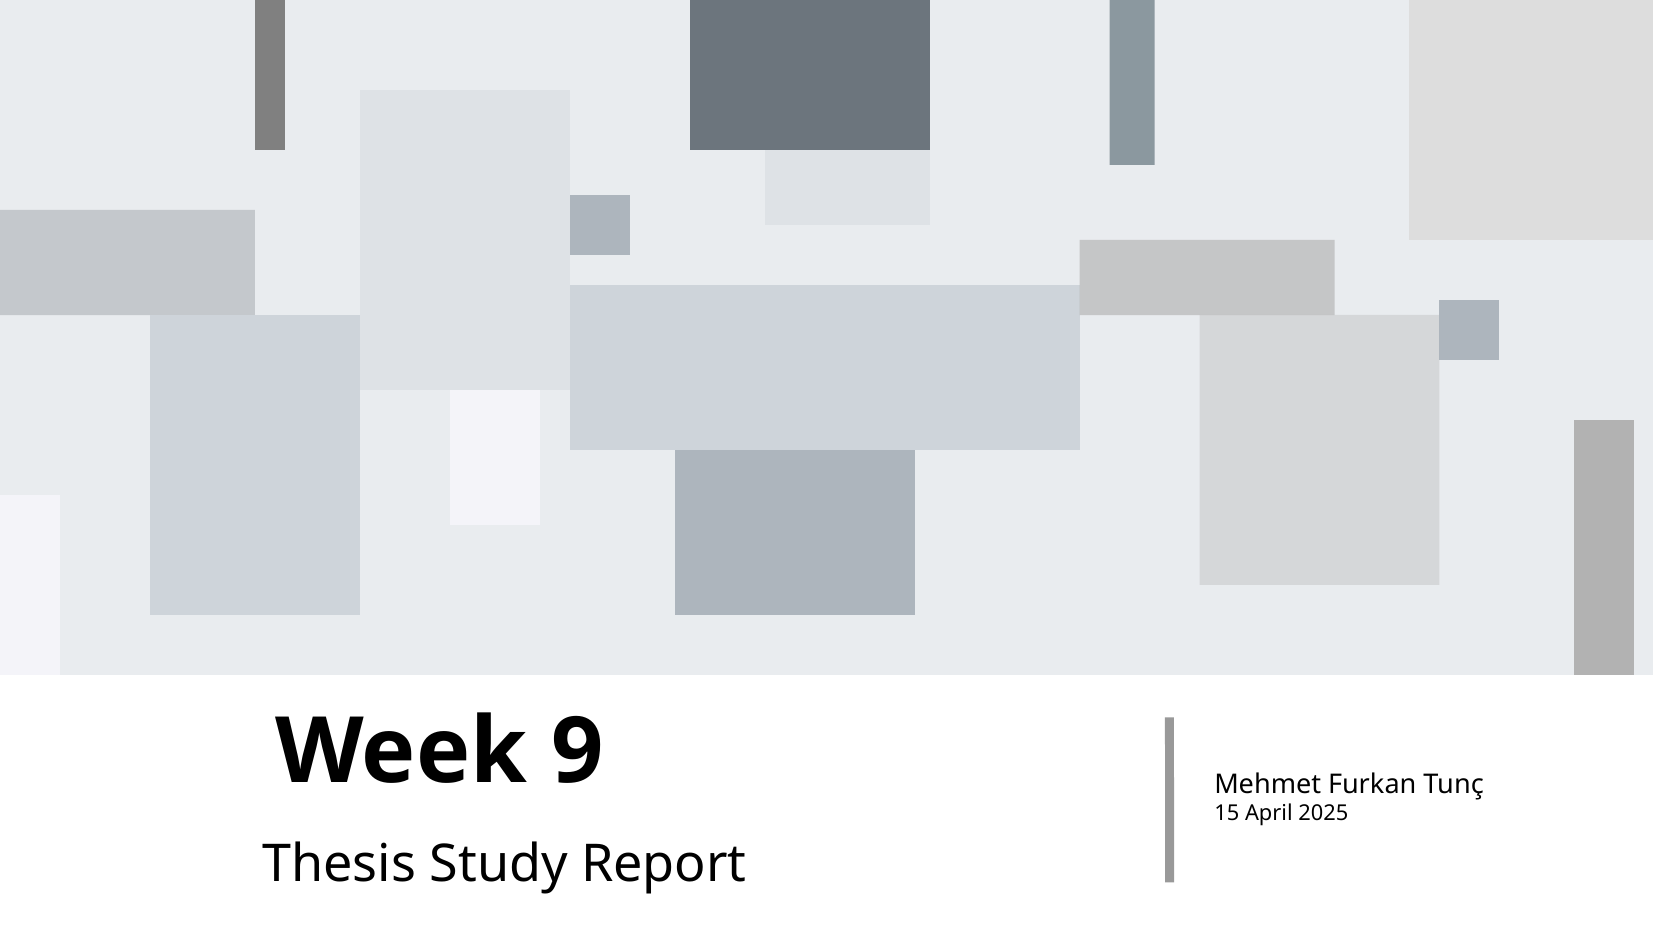

# Week 9
Mehmet Furkan Tunç
15 April 2025
Thesis Study Report